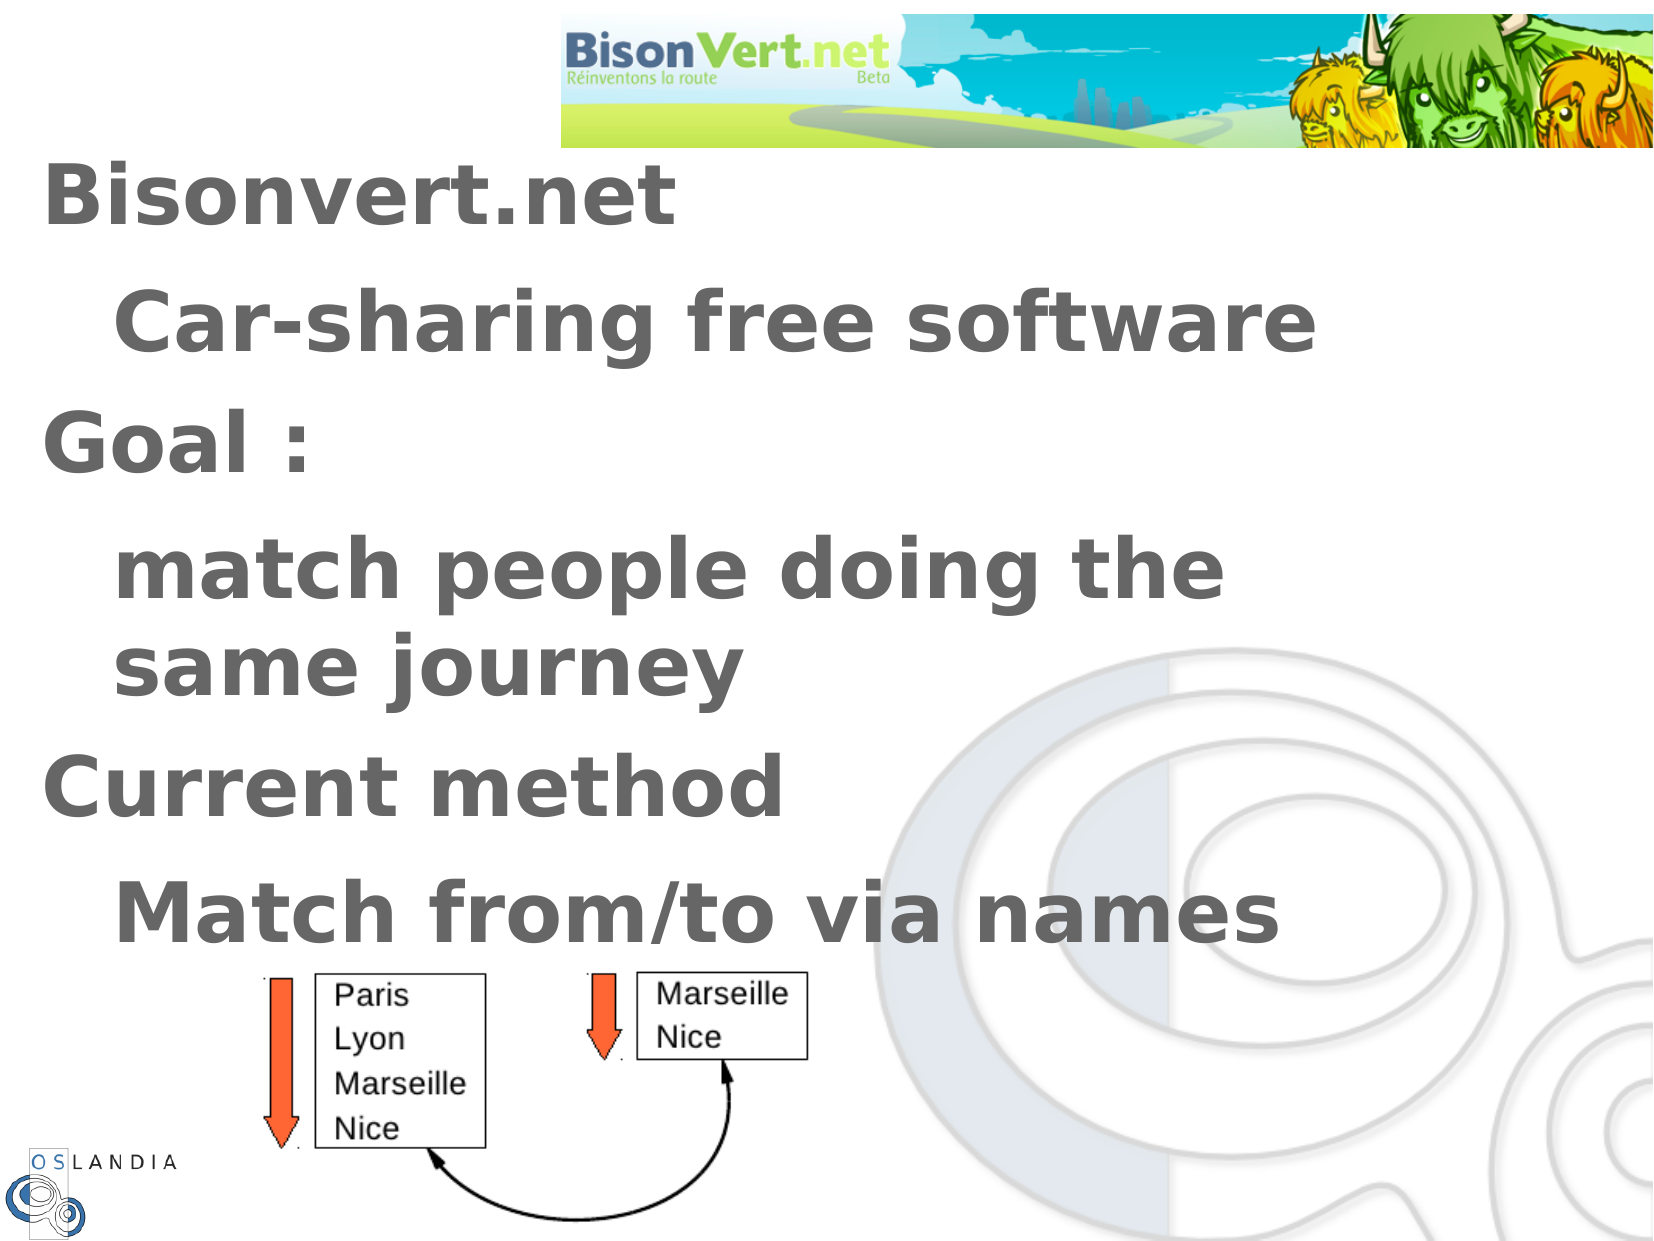

# Bisonvert.net
Car-sharing free software
Goal :
match people doing the same journey
Current method
Match from/to via names